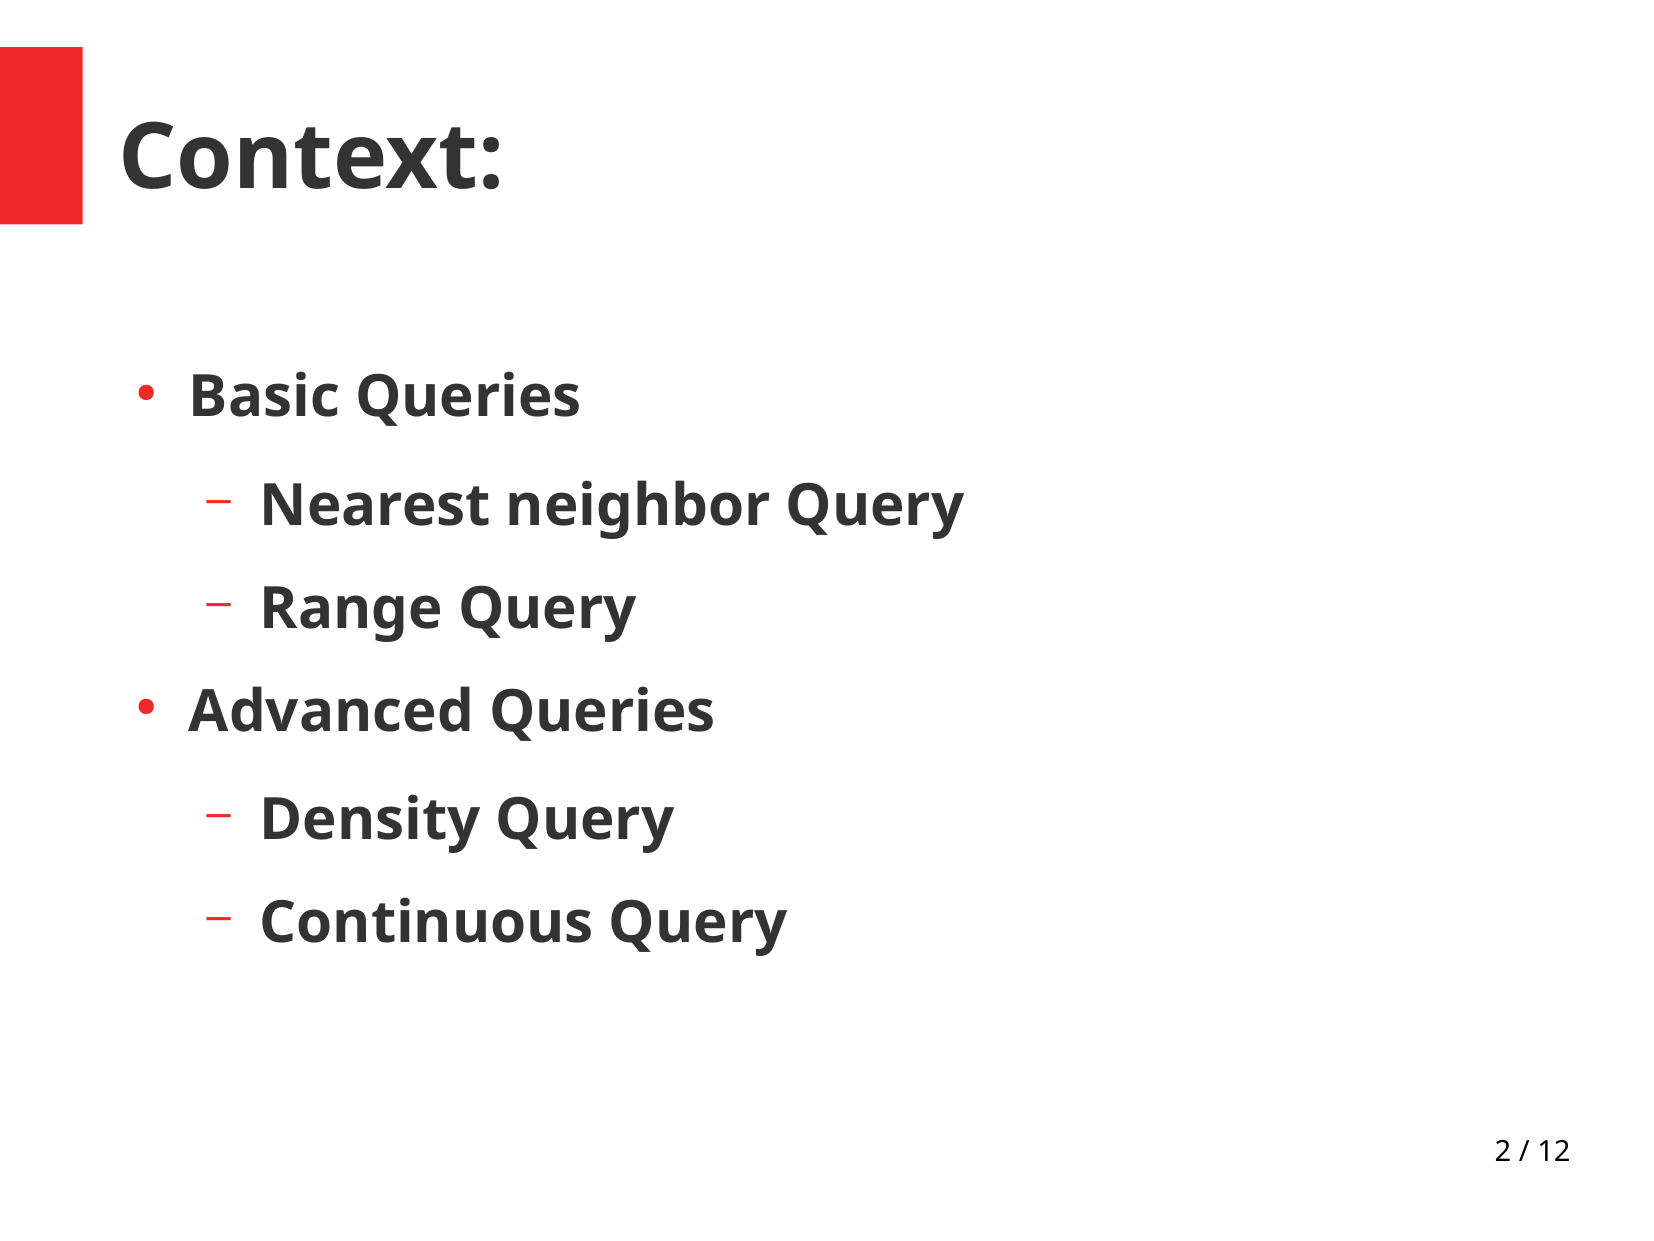

# Context:
Basic Queries
Nearest neighbor Query
Range Query
Advanced Queries
Density Query
Continuous Query
2